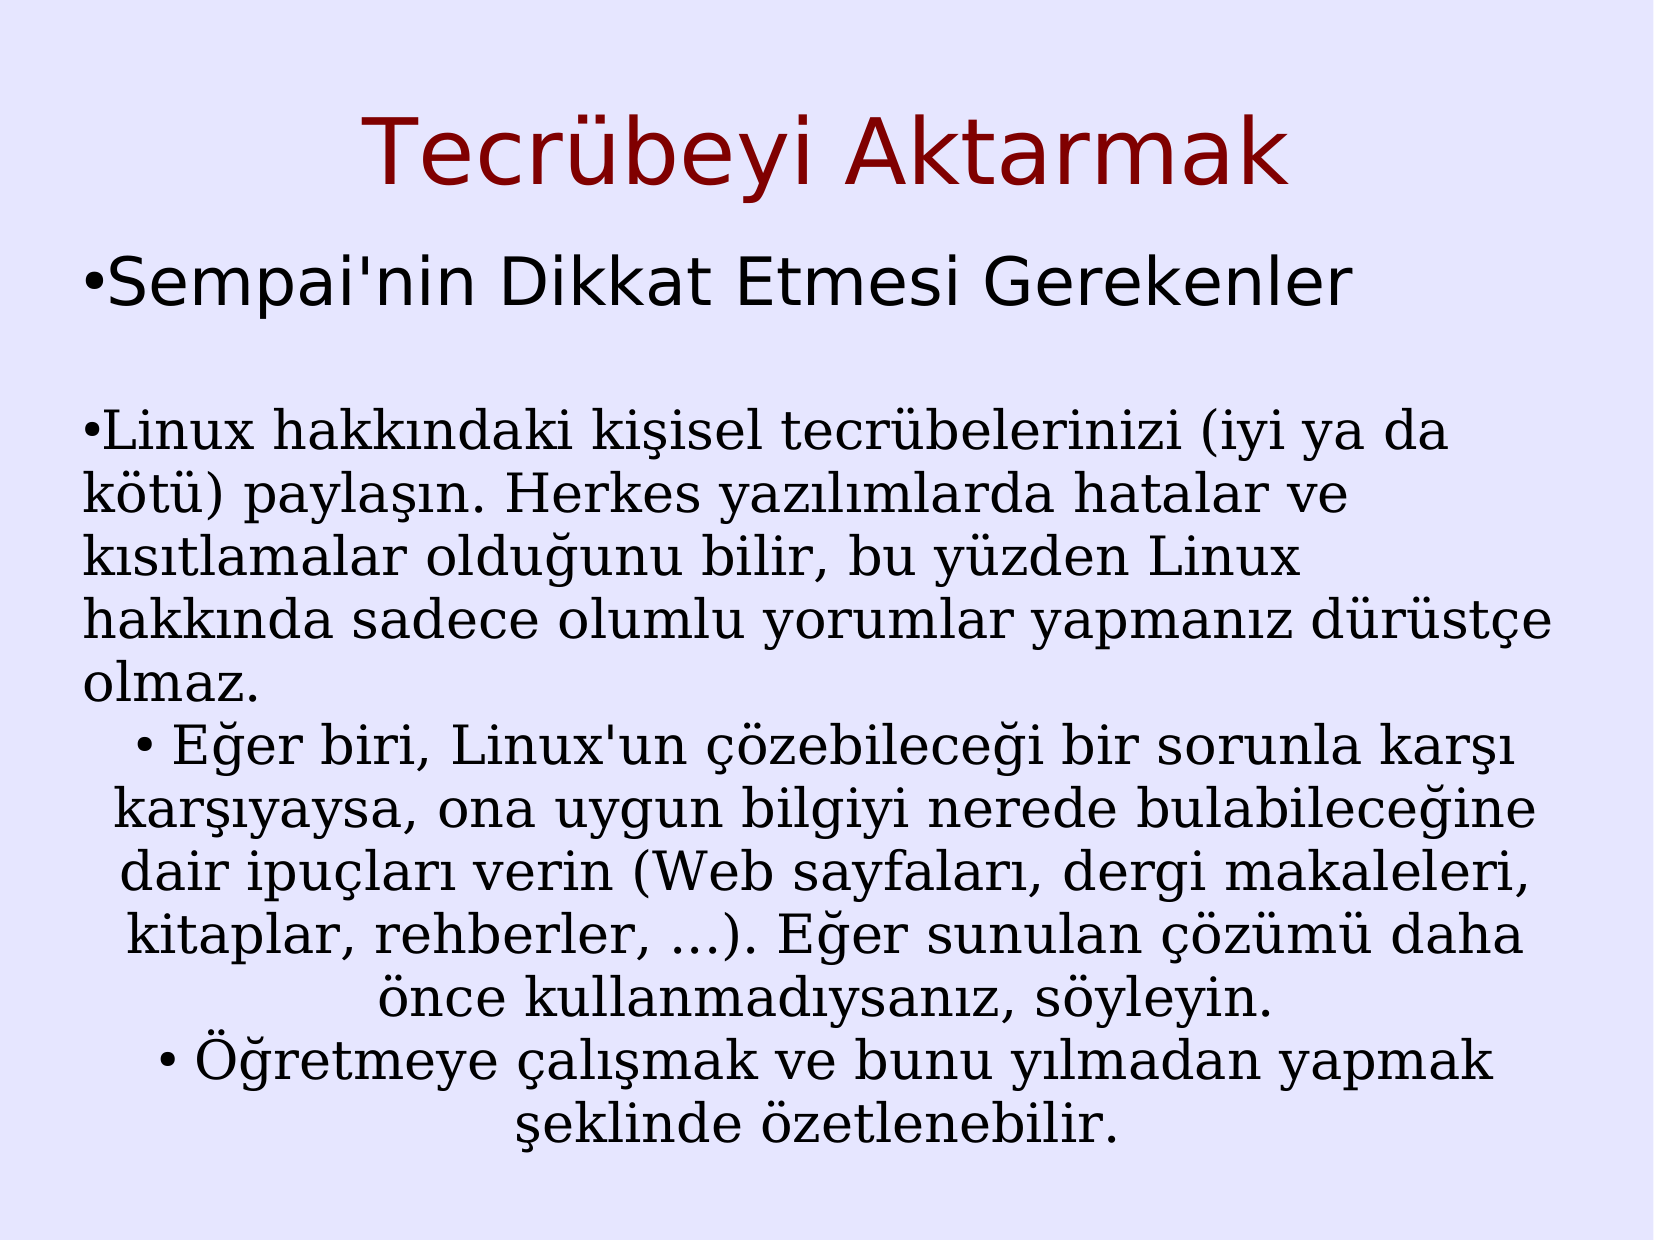

# Tecrübeyi Aktarmak
Sempai'nin Dikkat Etmesi Gerekenler
Linux hakkındaki kişisel tecrübelerinizi (iyi ya da kötü) paylaşın. Herkes yazılımlarda hatalar ve kısıtlamalar olduğunu bilir, bu yüzden Linux hakkında sadece olumlu yorumlar yapmanız dürüstçe olmaz.
 Eğer biri, Linux'un çözebileceği bir sorunla karşı karşıyaysa, ona uygun bilgiyi nerede bulabileceğine dair ipuçları verin (Web sayfaları, dergi makaleleri, kitaplar, rehberler, ...). Eğer sunulan çözümü daha önce kullanmadıysanız, söyleyin.
 Öğretmeye çalışmak ve bunu yılmadan yapmak şeklinde özetlenebilir.